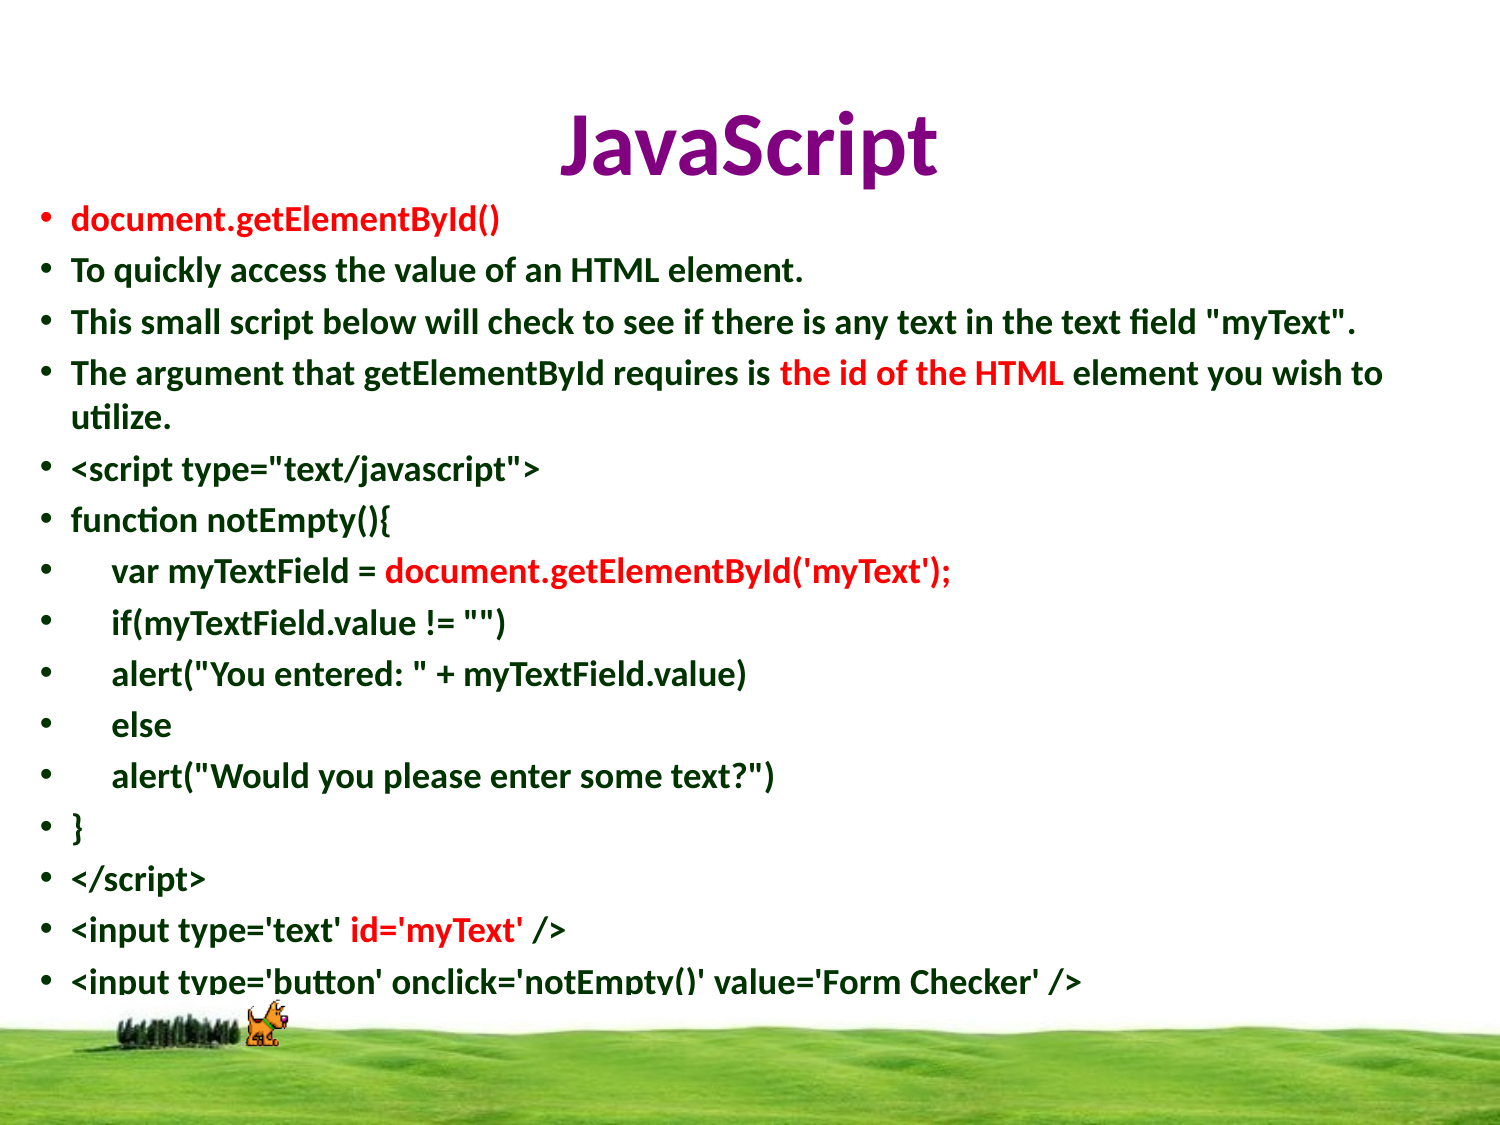

# JavaScript
document.getElementById()
To quickly access the value of an HTML element.
This small script below will check to see if there is any text in the text field "myText".
The argument that getElementById requires is the id of the HTML element you wish to utilize.
<script type="text/javascript">
function notEmpty(){
	var myTextField = document.getElementById('myText');
	if(myTextField.value != "")
		alert("You entered: " + myTextField.value)
	else
		alert("Would you please enter some text?")
}
</script>
<input type='text' id='myText' />
<input type='button' onclick='notEmpty()' value='Form Checker' />